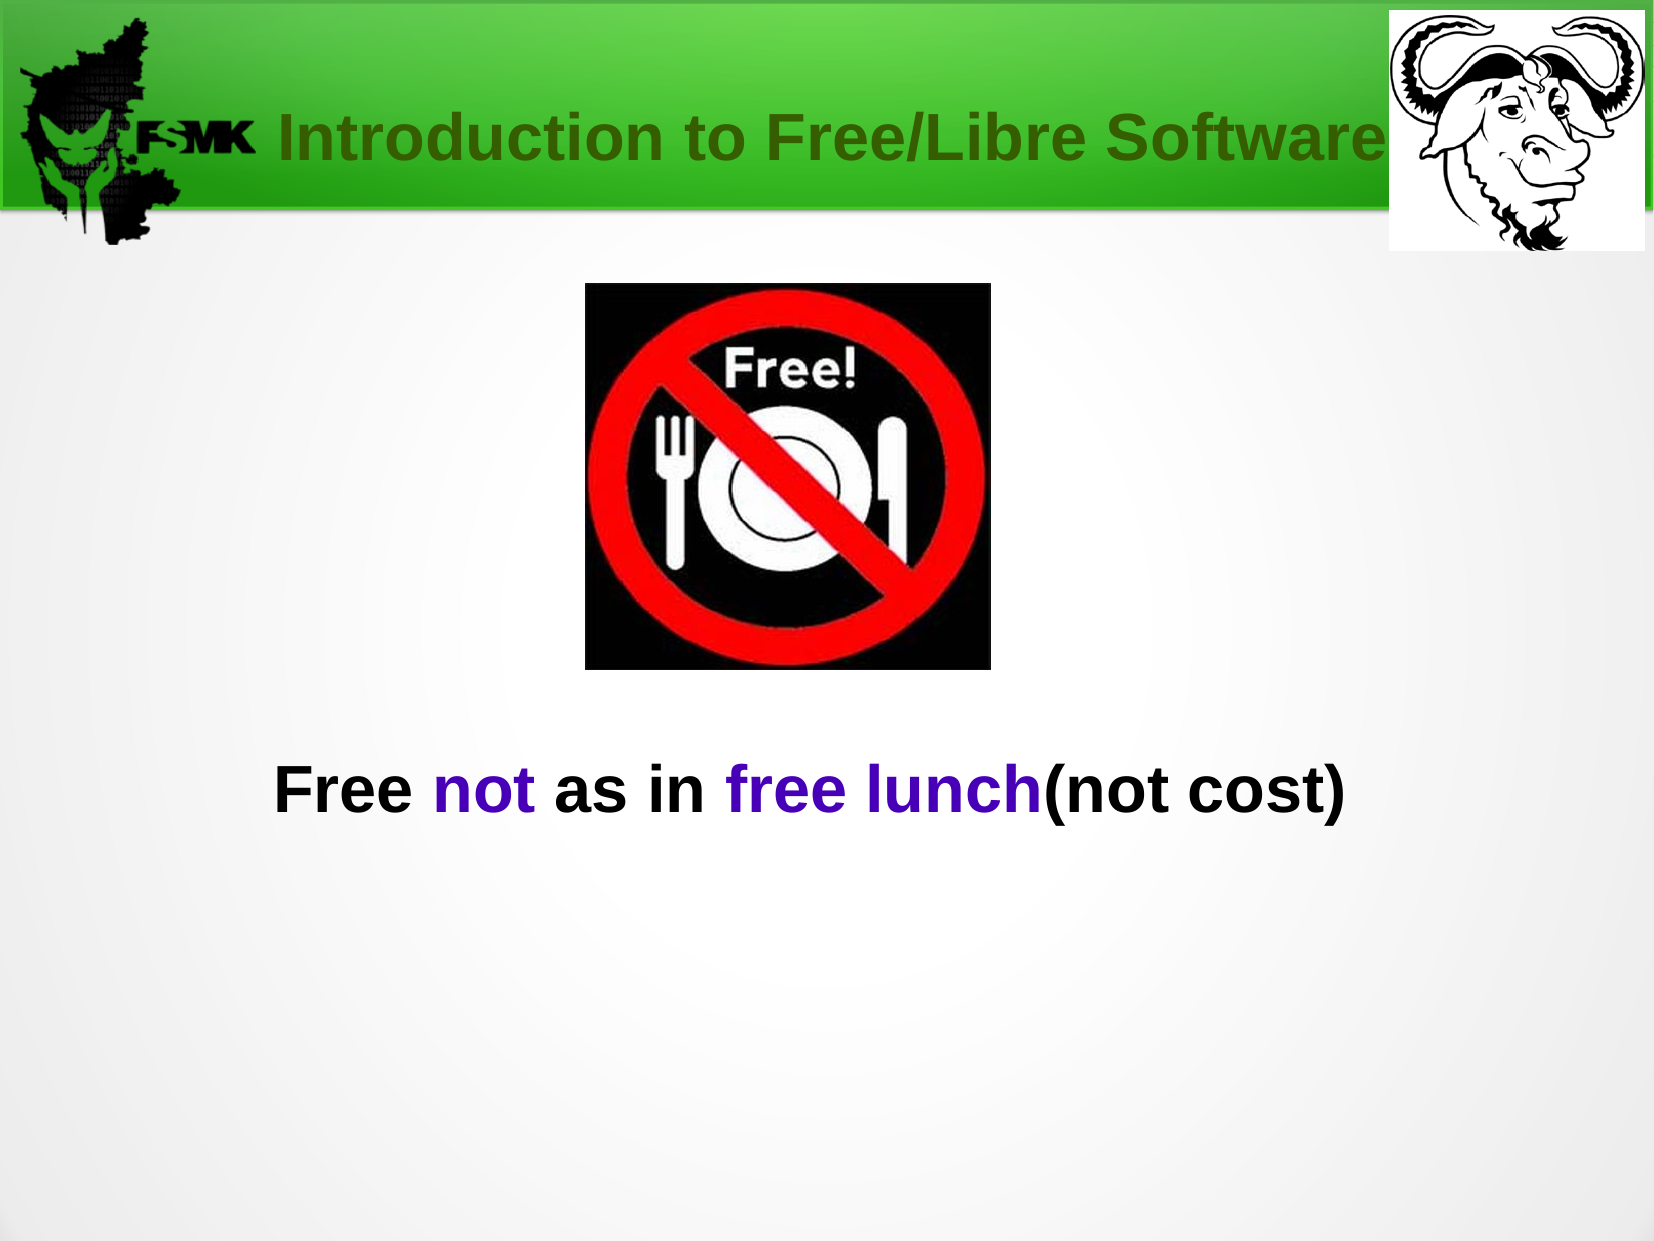

# Introduction to Free/Libre Software
Free not as in free lunch(not cost)